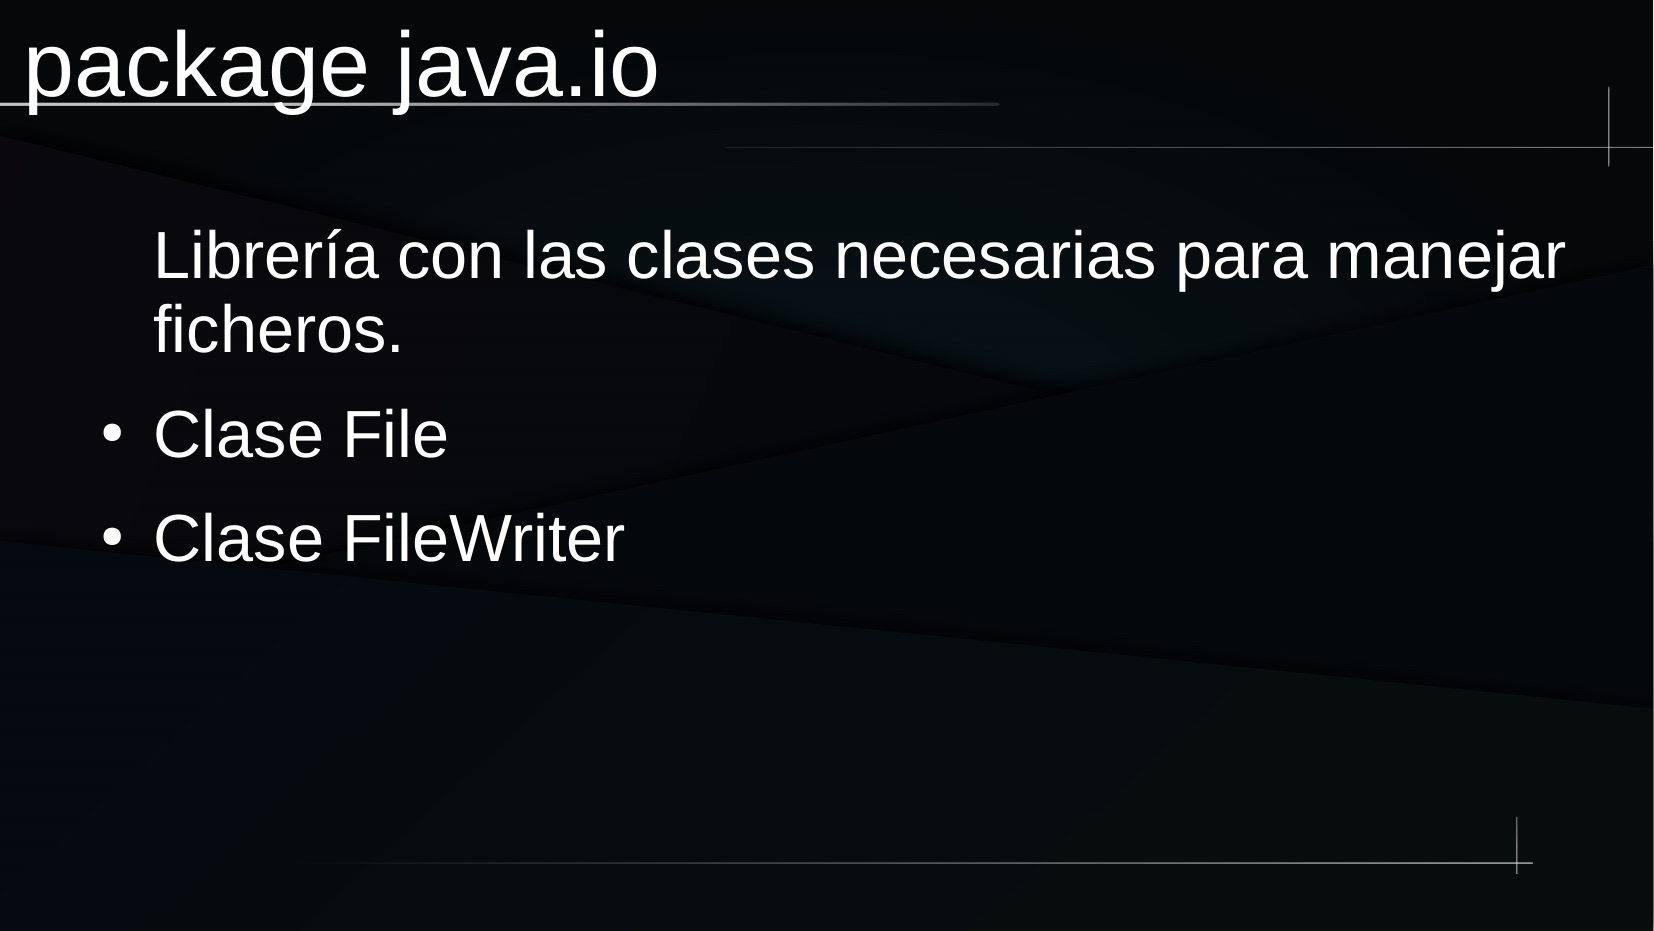

# package java.io
Librería con las clases necesarias para manejar ficheros.
Clase File
Clase FileWriter